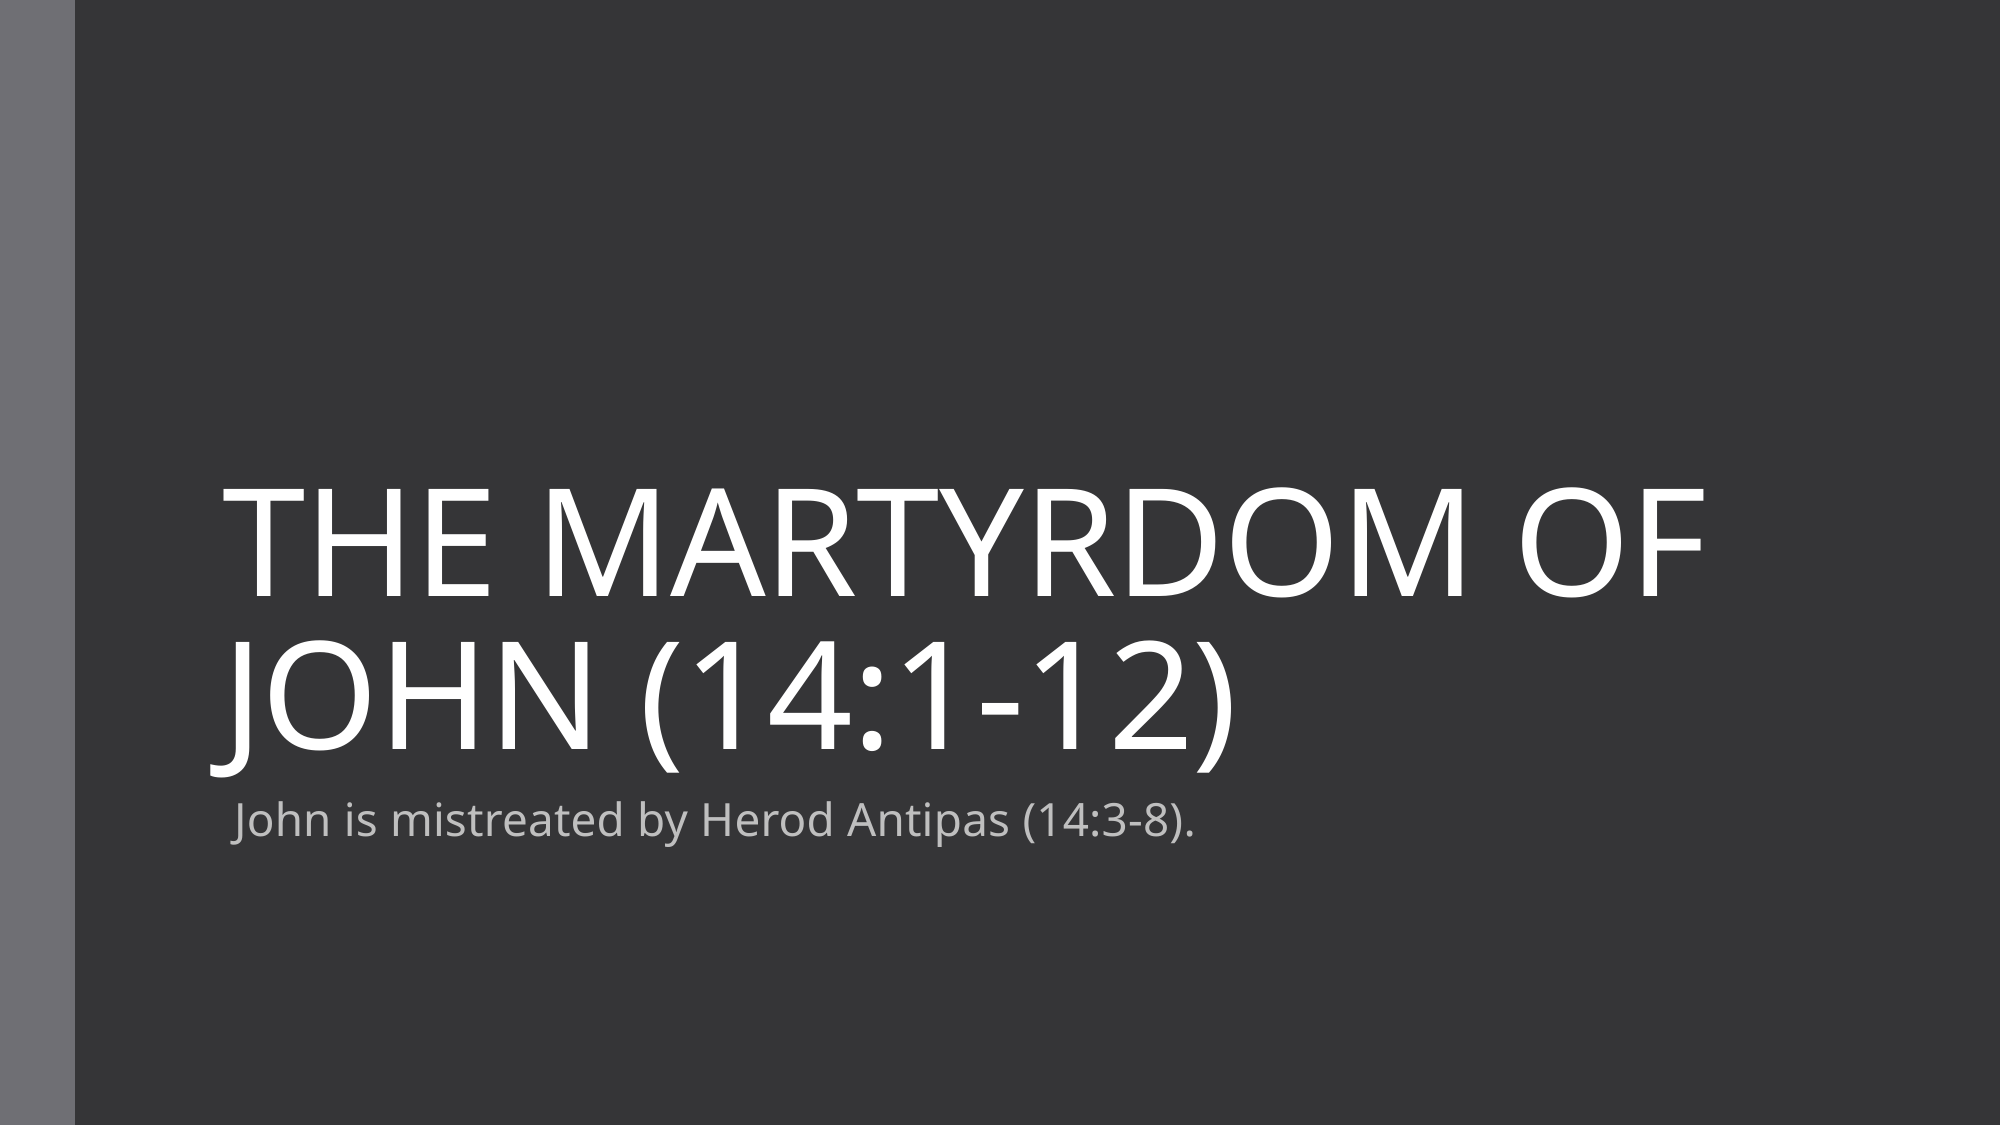

# THE MARTYRDOM OF JOHN (14:1-12)
 John is mistreated by Herod Antipas (14:3-8).